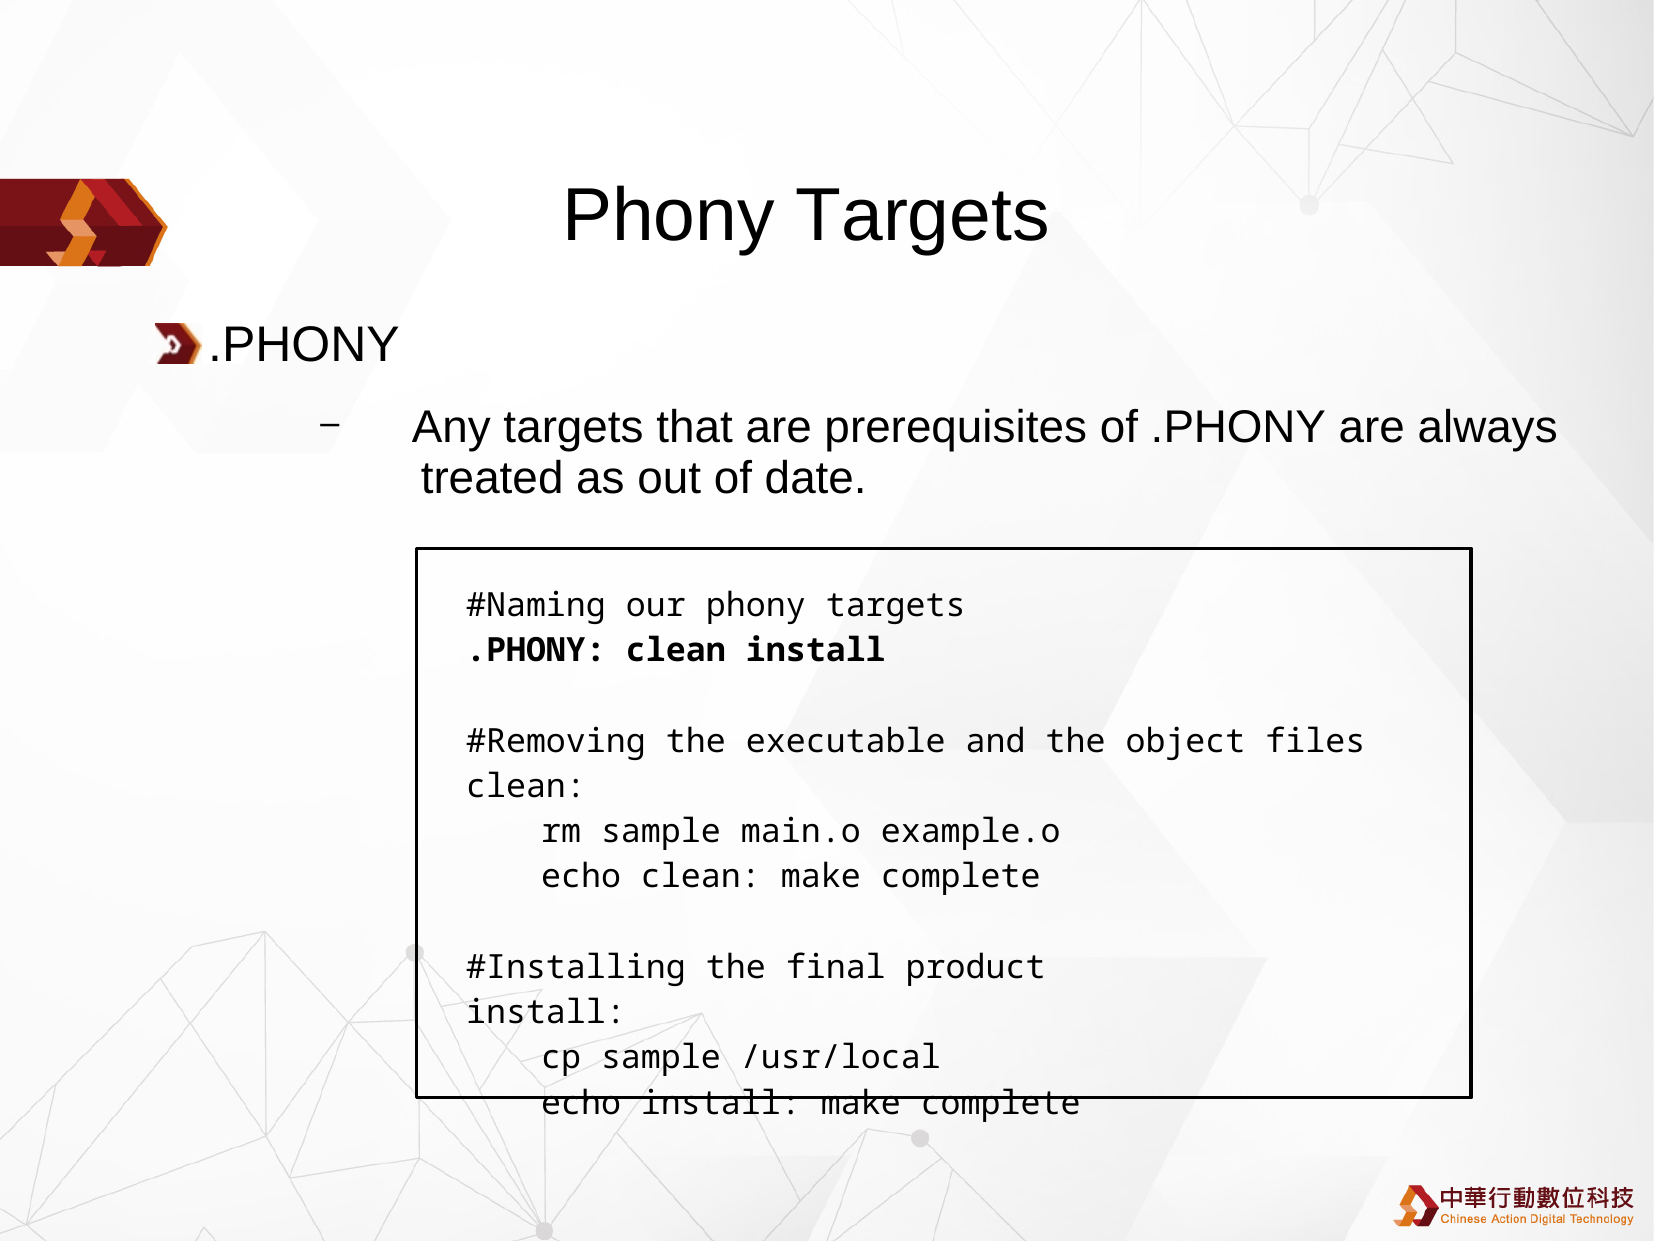

# Phony Targets
.PHONY
 Any targets that are prerequisites of .PHONY are always treated as out of date.
#Naming our phony targets
.PHONY: clean install
#Removing the executable and the object files
clean:
	rm sample main.o example.o
	echo clean: make complete
#Installing the final product
install:
	cp sample /usr/local
	echo install: make complete